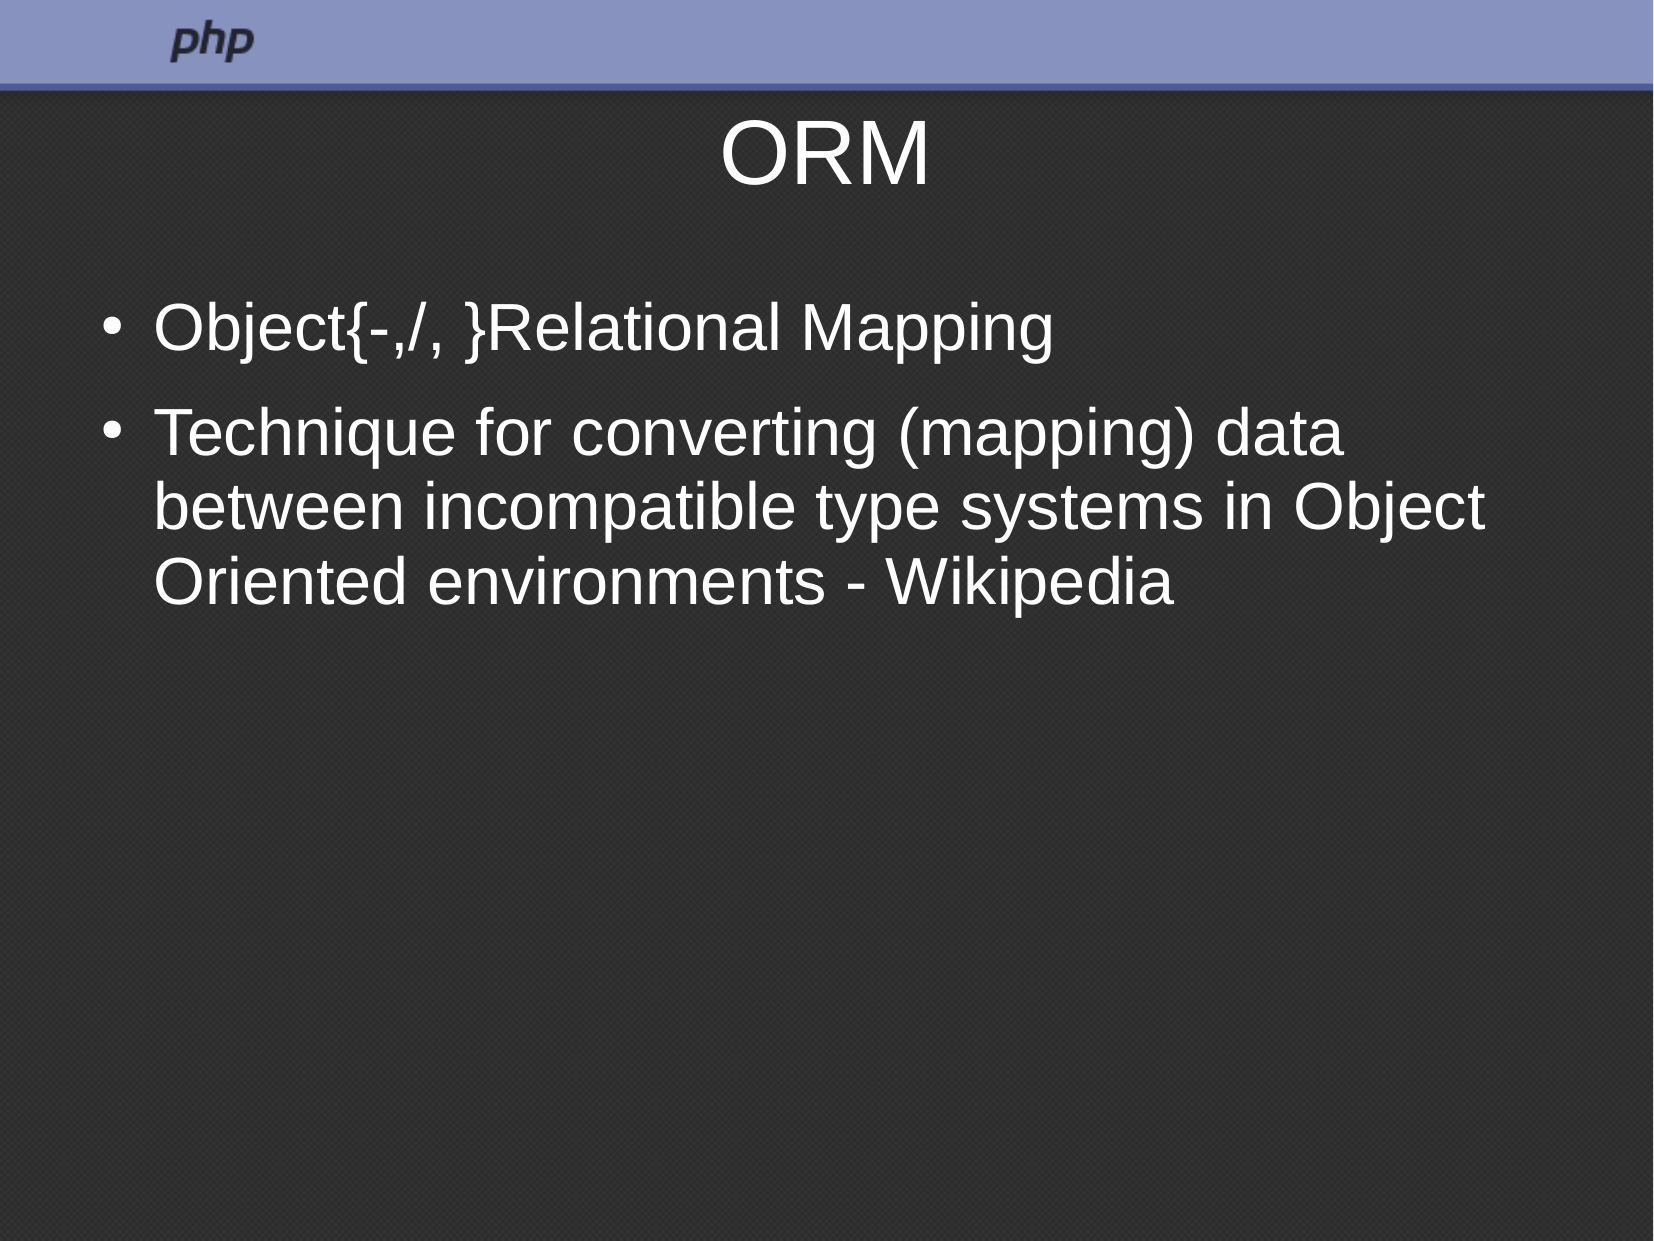

# ORM
Object{-,/, }Relational Mapping
Technique for converting (mapping) data between incompatible type systems in Object Oriented environments - Wikipedia